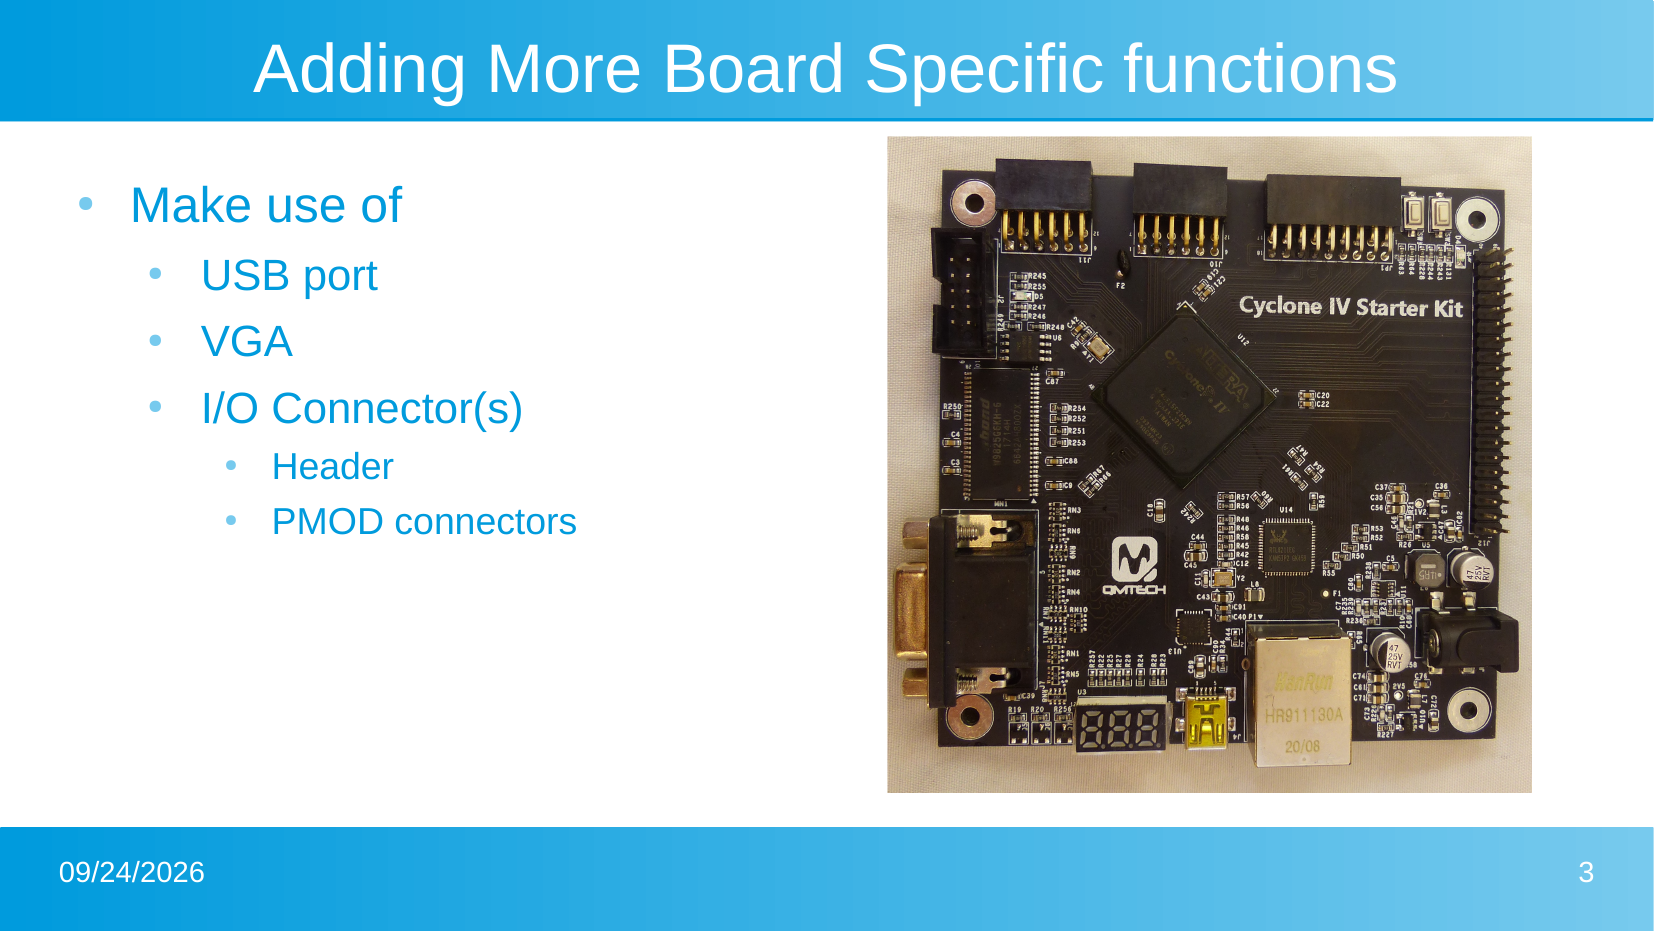

# Adding More Board Specific functions
Make use of
USB port
VGA
I/O Connector(s)
Header
PMOD connectors
3